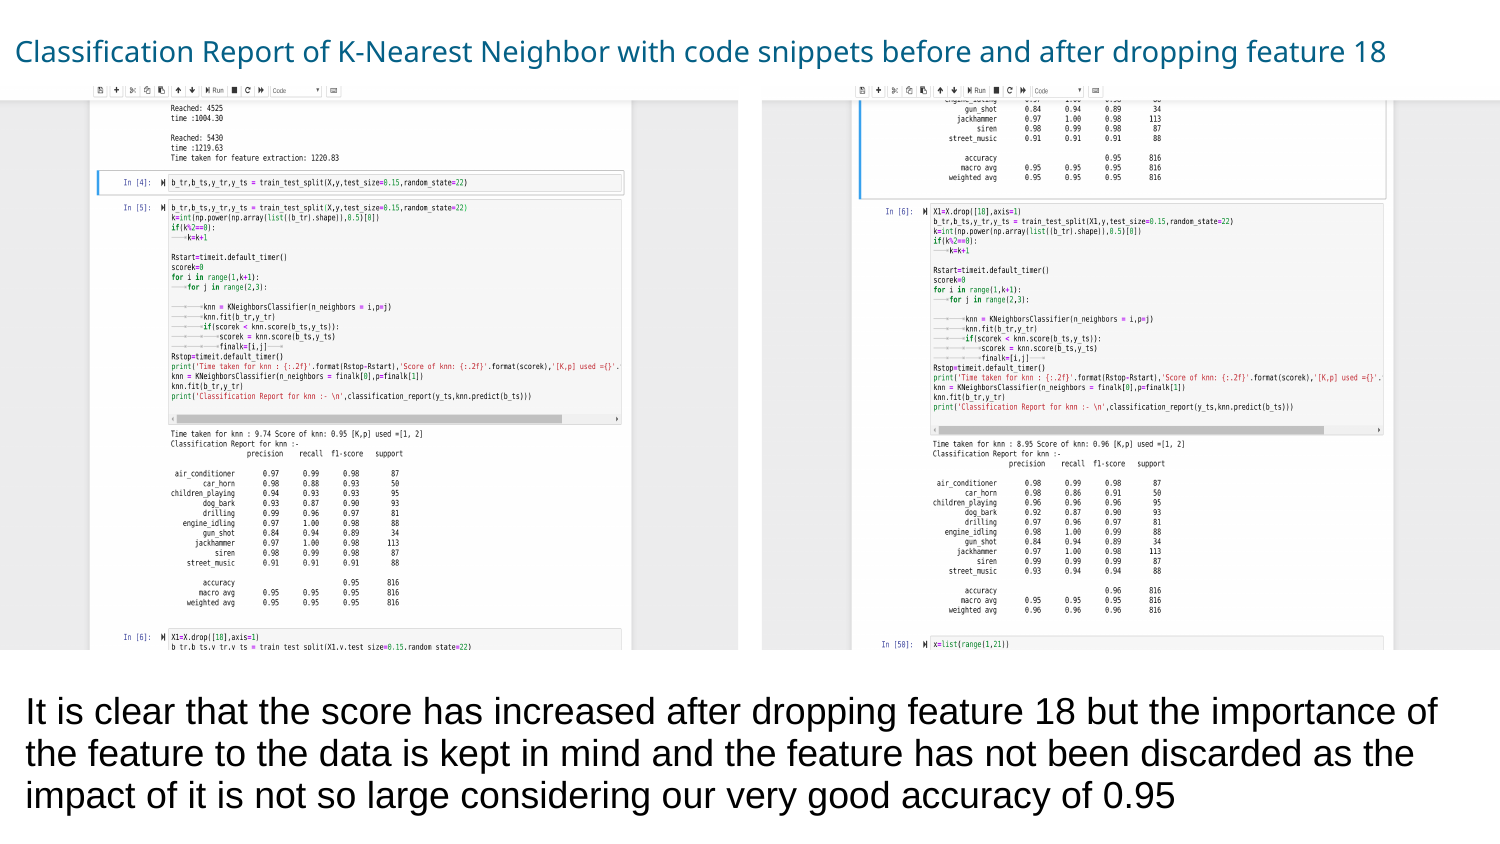

Classification Report of K-Nearest Neighbor with code snippets before and after dropping feature 18
It is clear that the score has increased after dropping feature 18 but the importance of
the feature to the data is kept in mind and the feature has not been discarded as the
impact of it is not so large considering our very good accuracy of 0.95